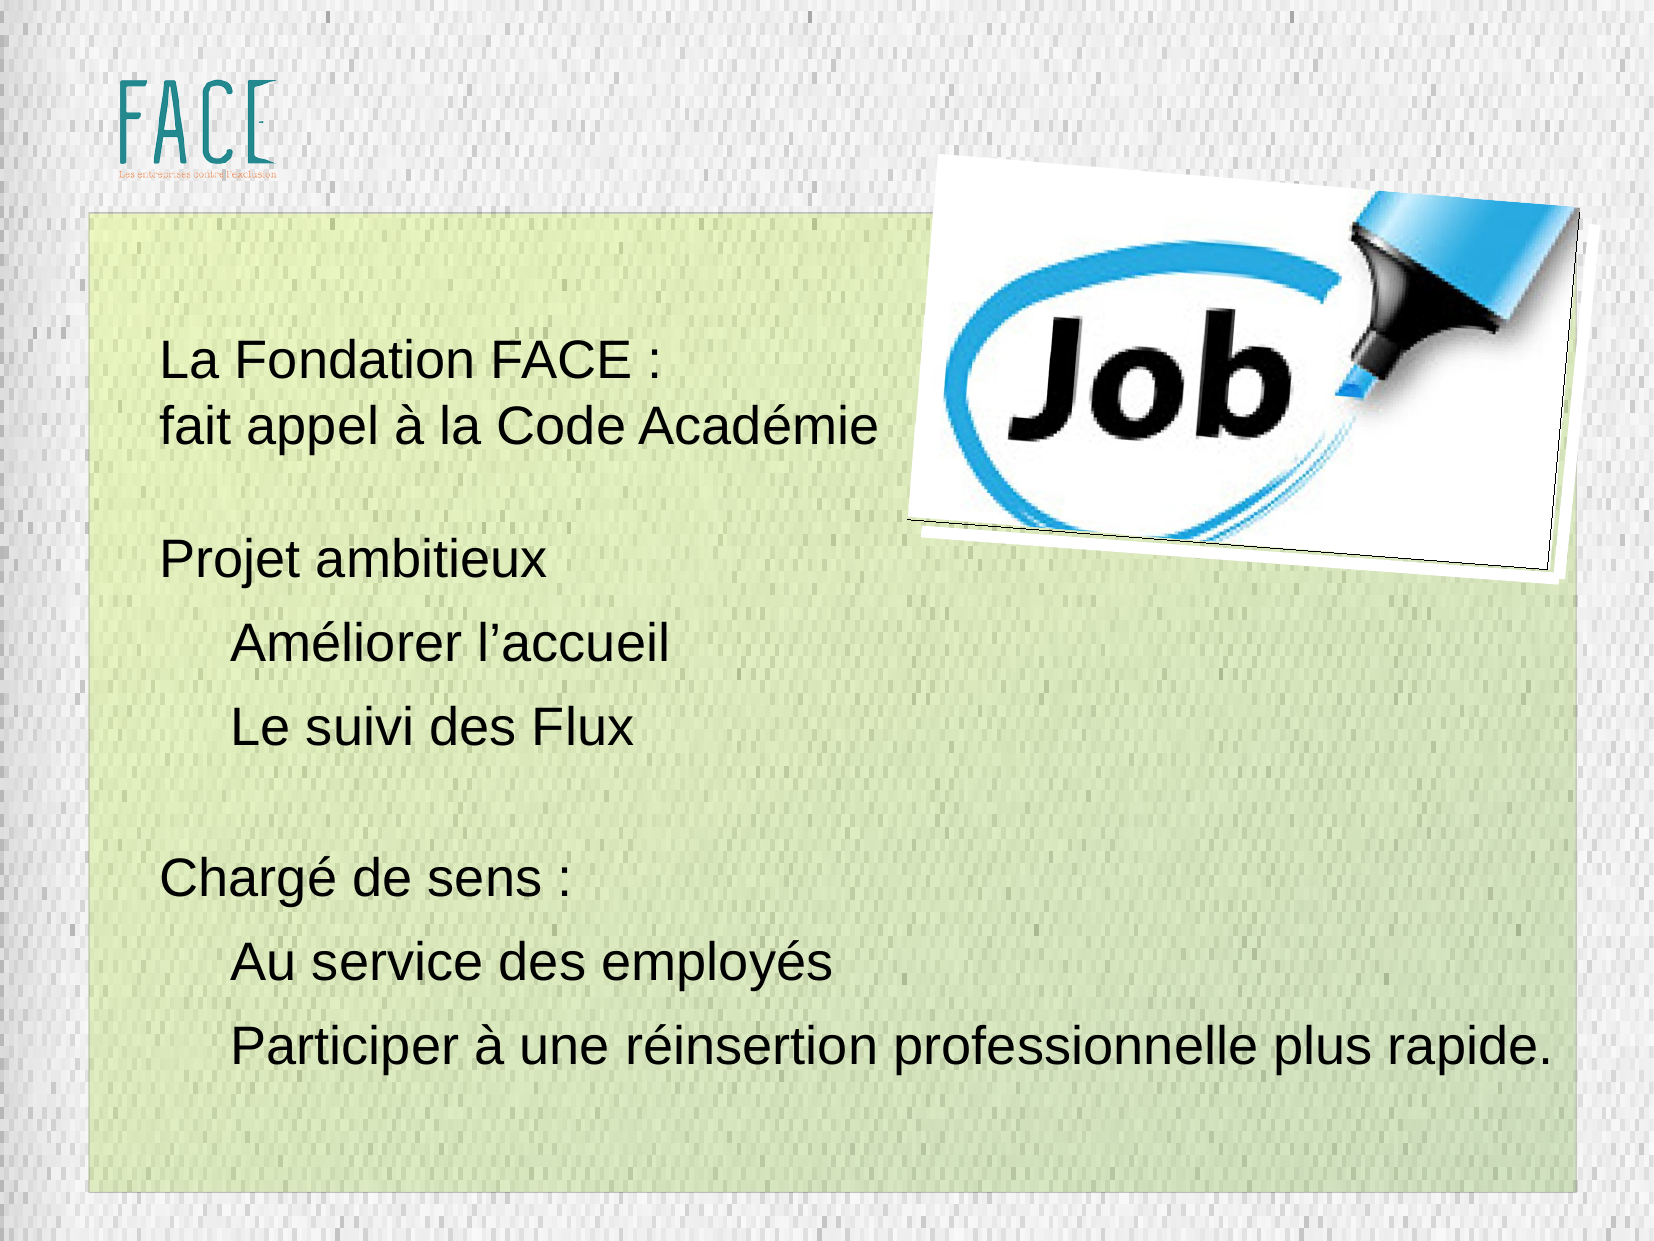

# La Fondation FACE :
fait appel à la Code Académie
Projet ambitieux
Améliorer l’accueil
Le suivi des Flux
Chargé de sens :
Au service des employés
Participer à une réinsertion professionnelle plus rapide.